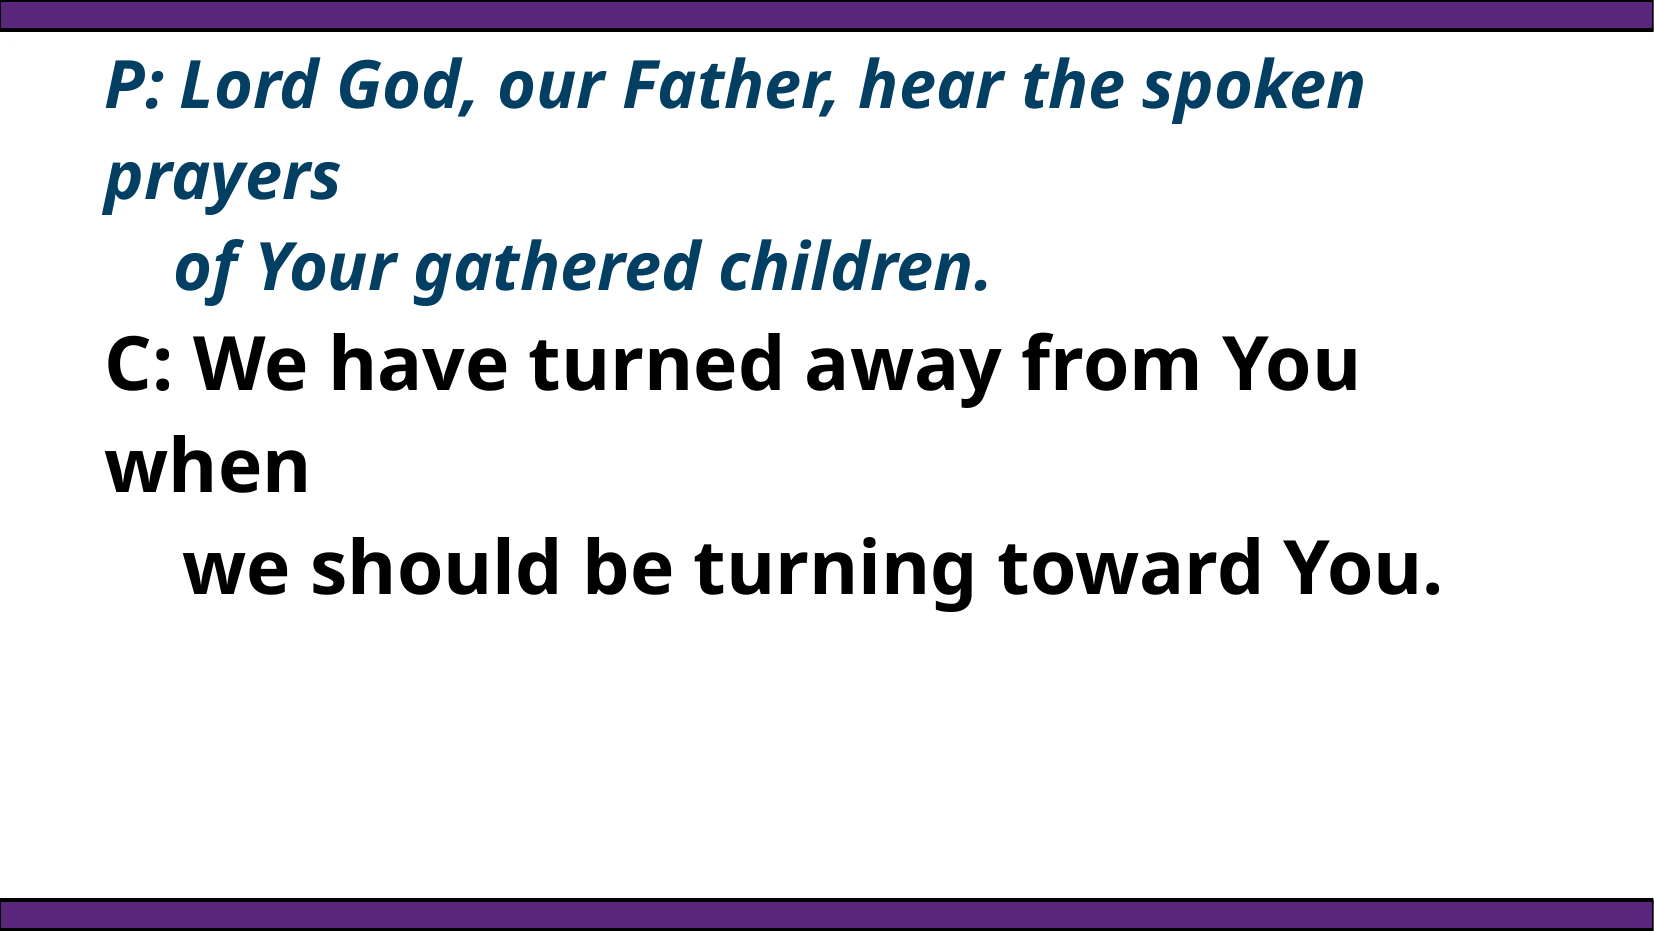

P:	Lord God, our Father, hear the spoken prayers
 of Your gathered children.
C: We have turned away from You when
 we should be turning toward You.